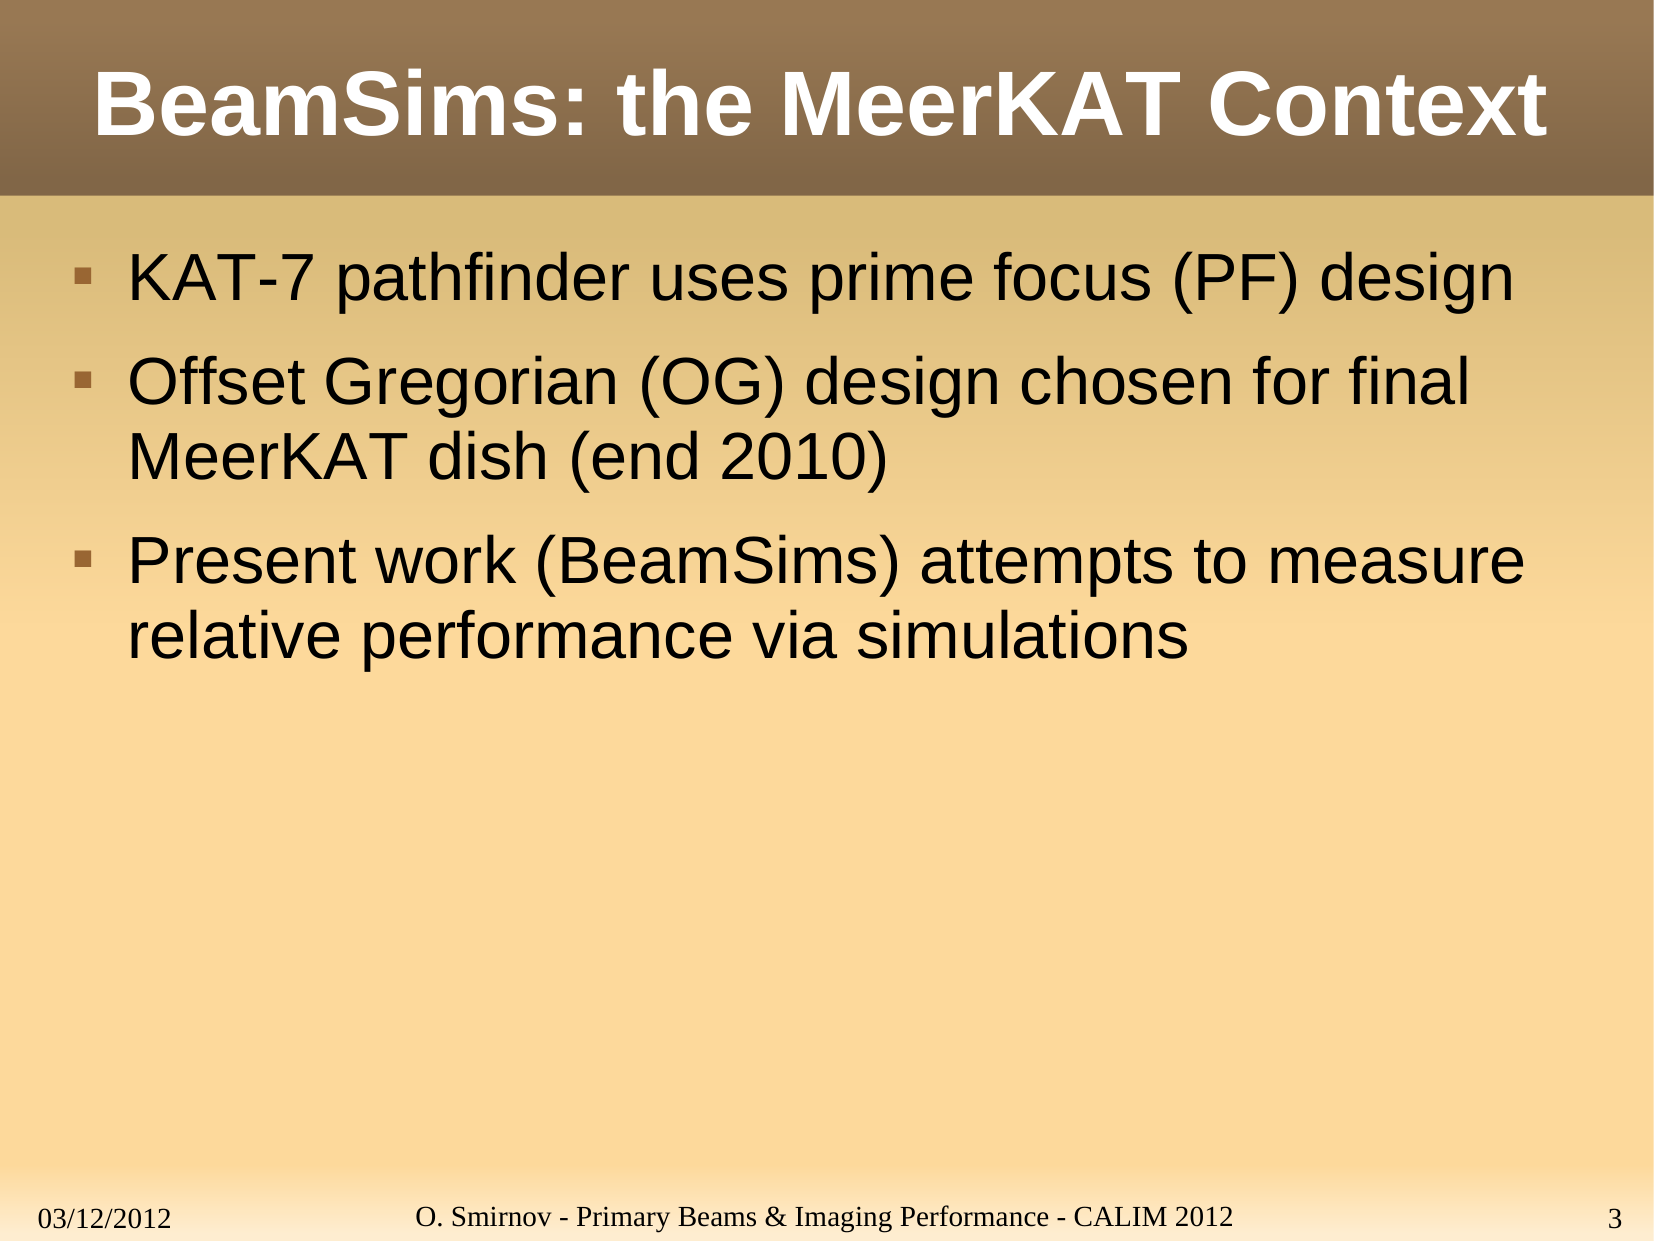

# BeamSims: the MeerKAT Context
KAT-7 pathfinder uses prime focus (PF) design
Offset Gregorian (OG) design chosen for final MeerKAT dish (end 2010)
Present work (BeamSims) attempts to measure relative performance via simulations
O. Smirnov - Primary Beams & Imaging Performance - CALIM 2012
03/12/2012
3